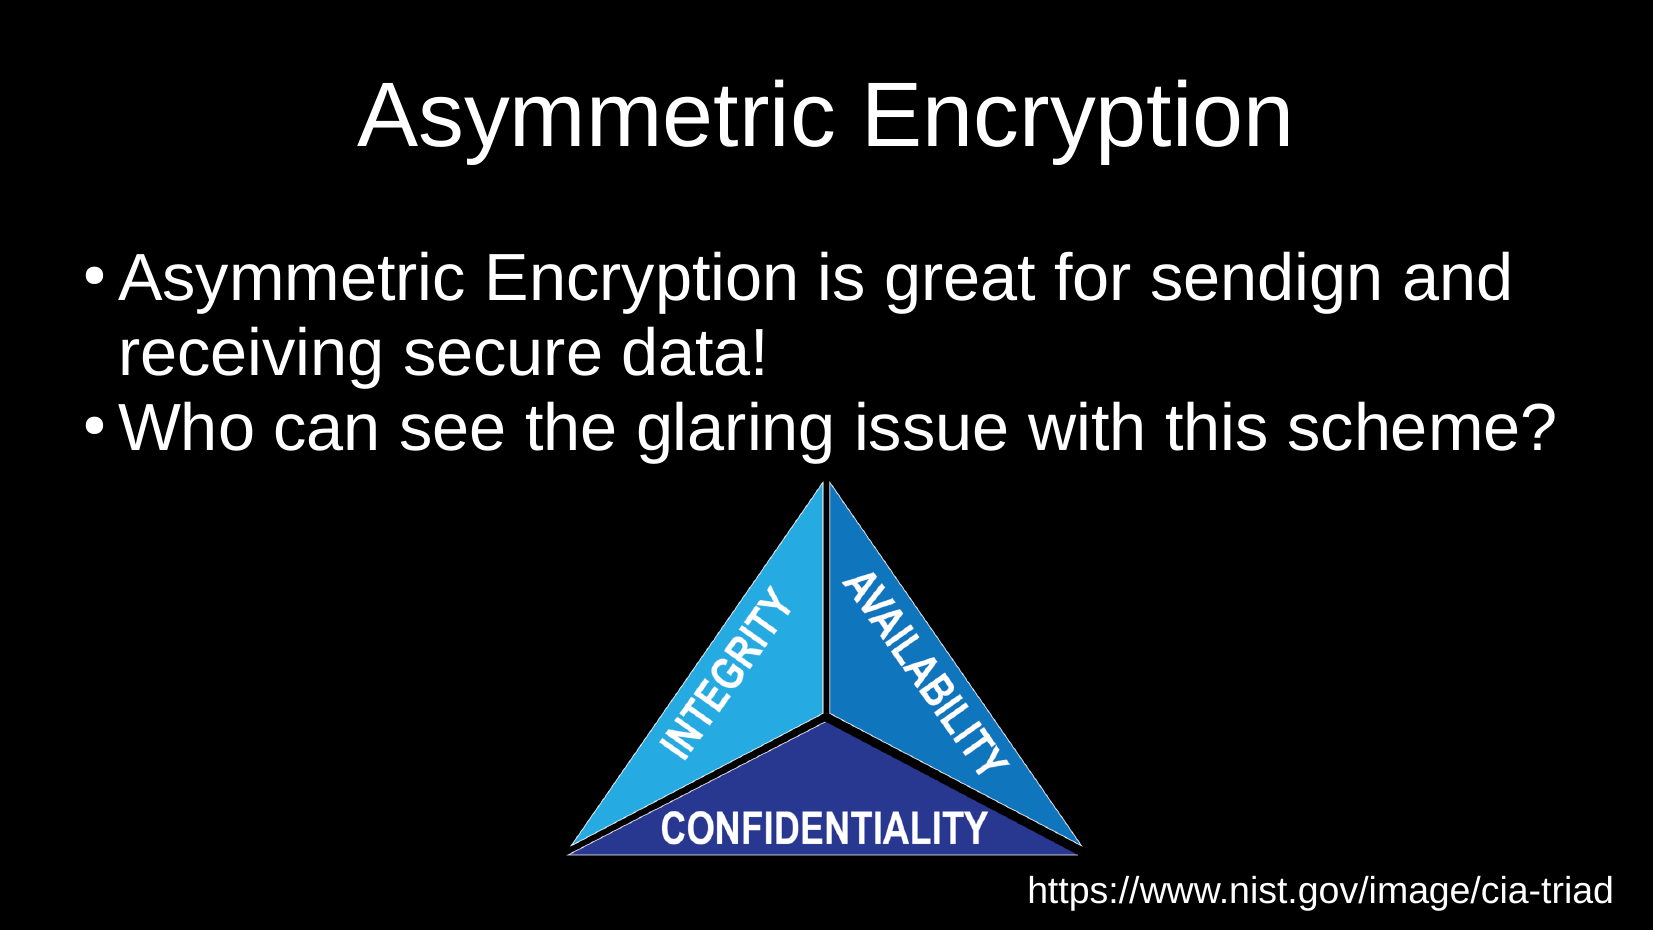

# Asymmetric Encryption
Asymmetric Encryption is great for sendign and receiving secure data!
Who can see the glaring issue with this scheme?
https://www.nist.gov/image/cia-triad